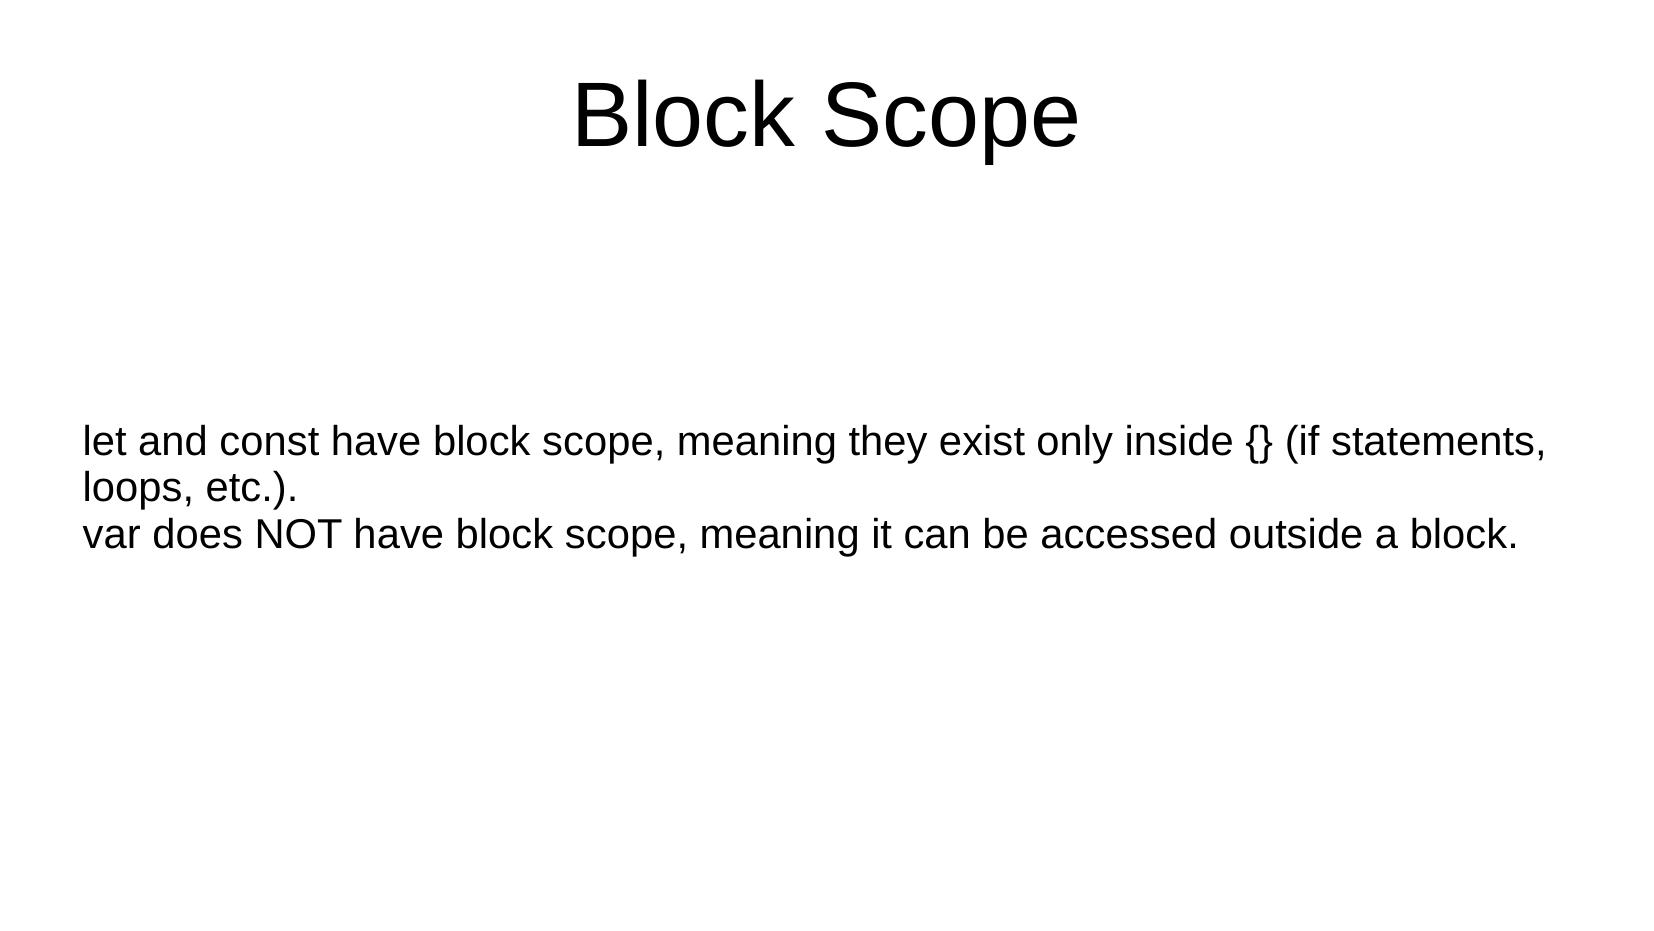

# Block Scope
let and const have block scope, meaning they exist only inside {} (if statements, loops, etc.).
var does NOT have block scope, meaning it can be accessed outside a block.